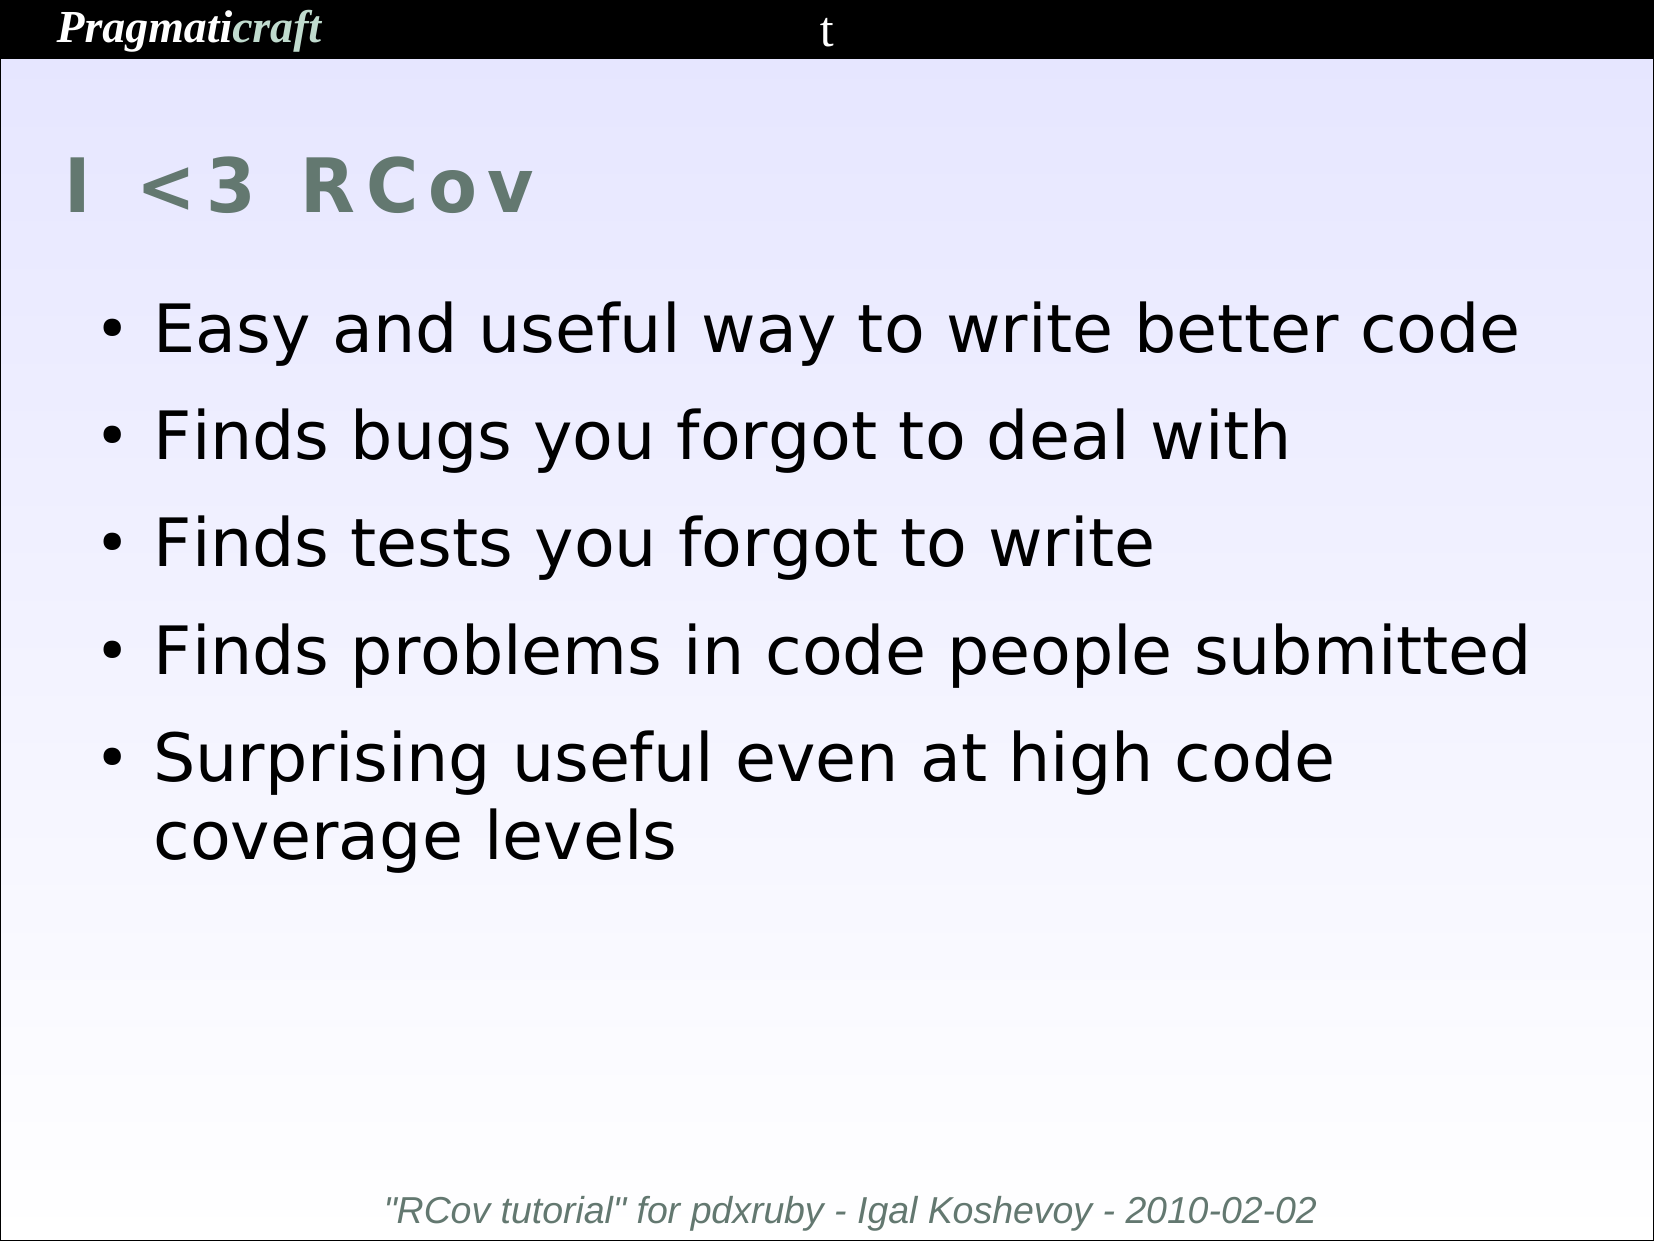

# I <3 RCov
Easy and useful way to write better code
Finds bugs you forgot to deal with
Finds tests you forgot to write
Finds problems in code people submitted
Surprising useful even at high code coverage levels